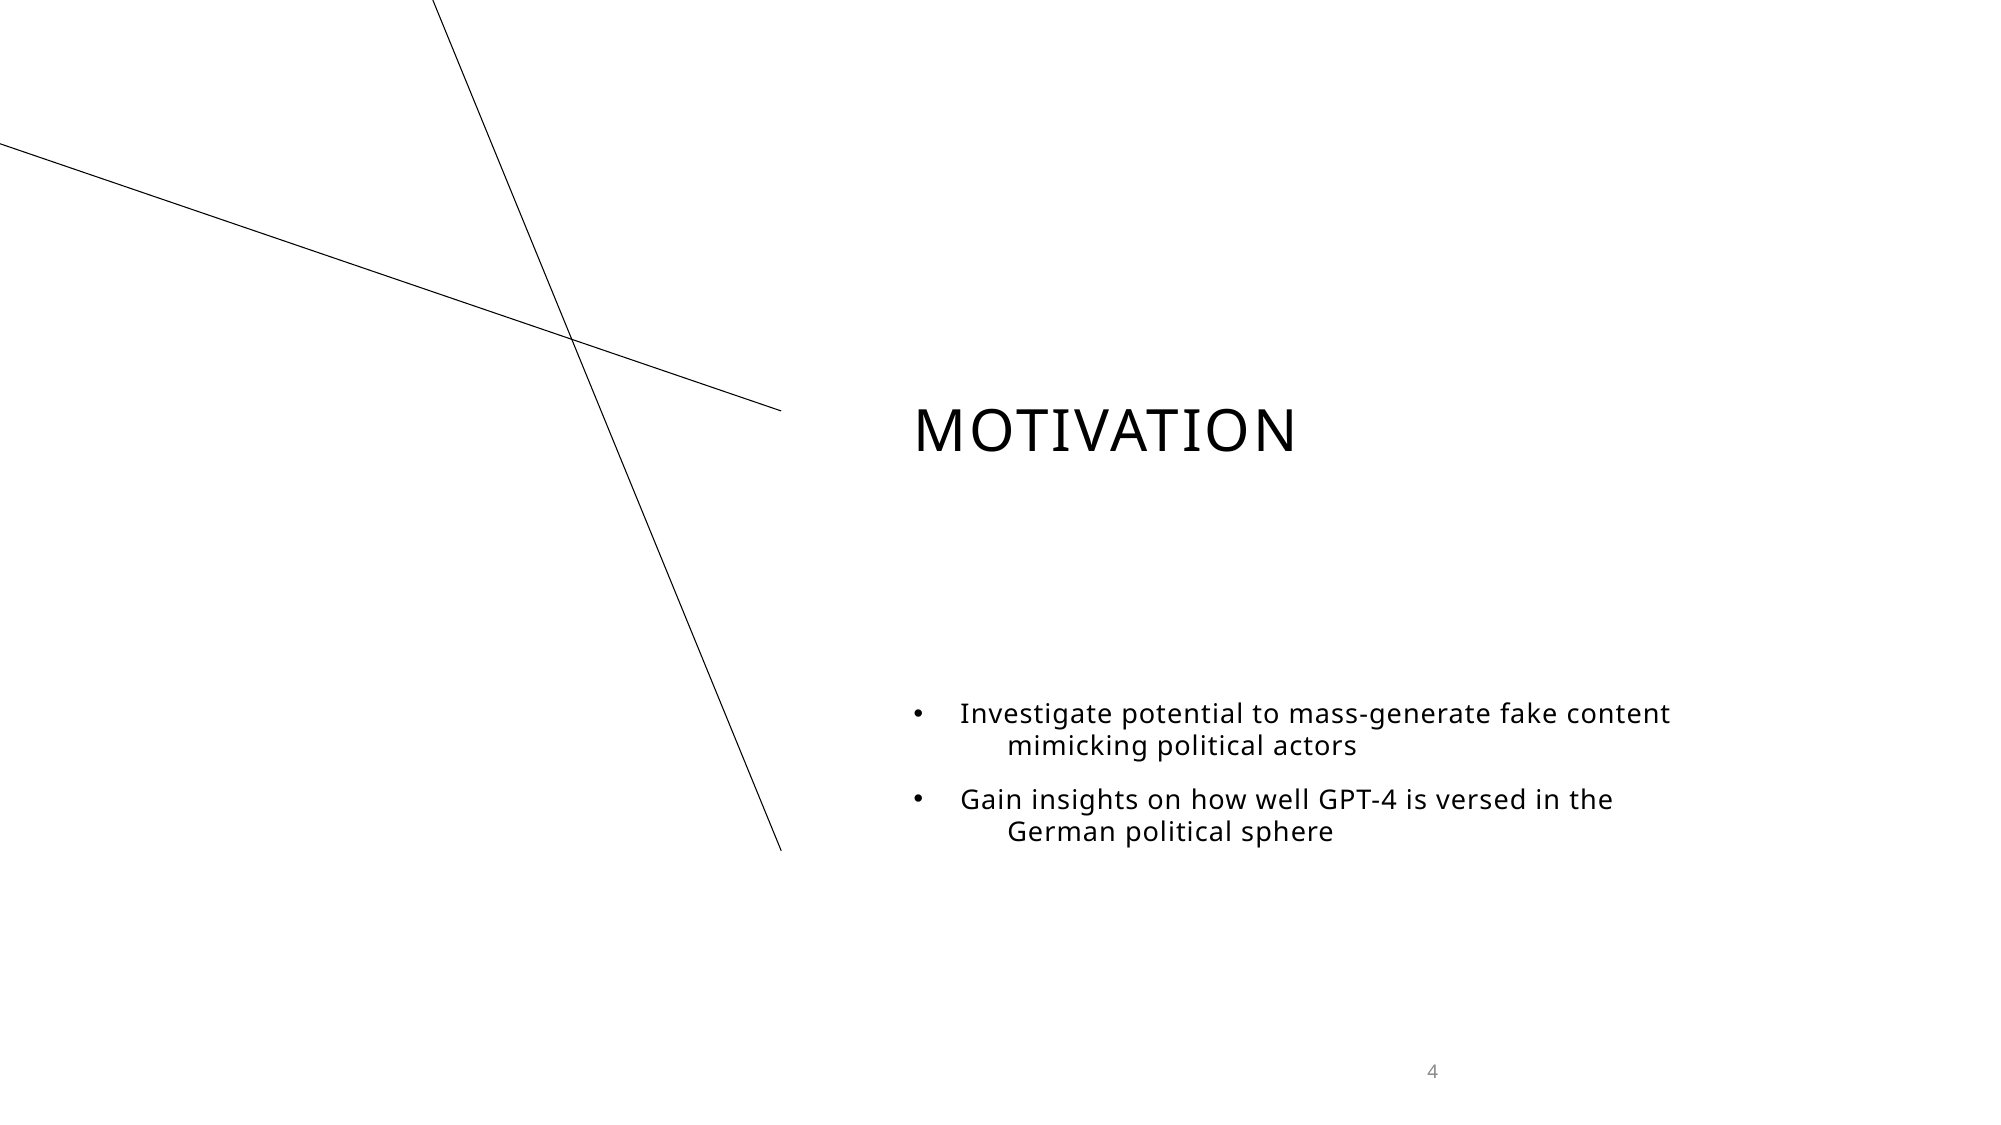

# Motivation
Investigate potential to mass-generate fake content mimicking political actors
Gain insights on how well GPT-4 is versed in the German political sphere